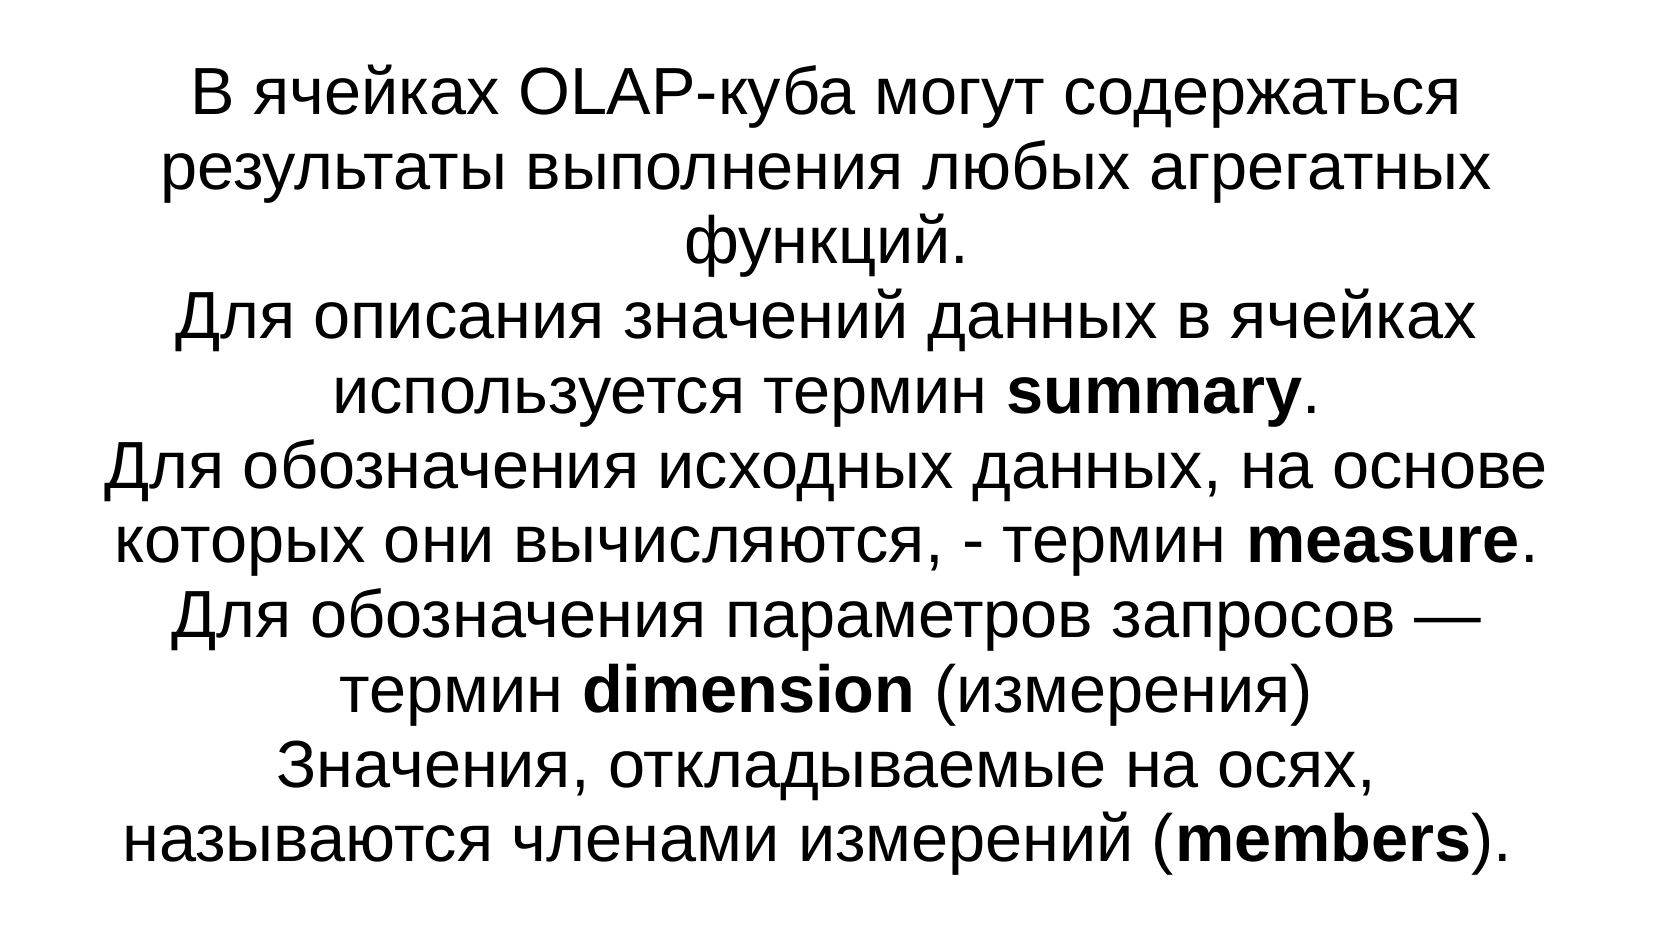

# В ячейках OLAP-куба могут содержаться результаты выполнения любых агрегатных функций.
Для описания значений данных в ячейках используется термин summary.
Для обозначения исходных данных, на основе которых они вычисляются, - термин measure.
Для обозначения параметров запросов — термин dimension (измерения)
Значения, откладываемые на осях, называются членами измерений (members).